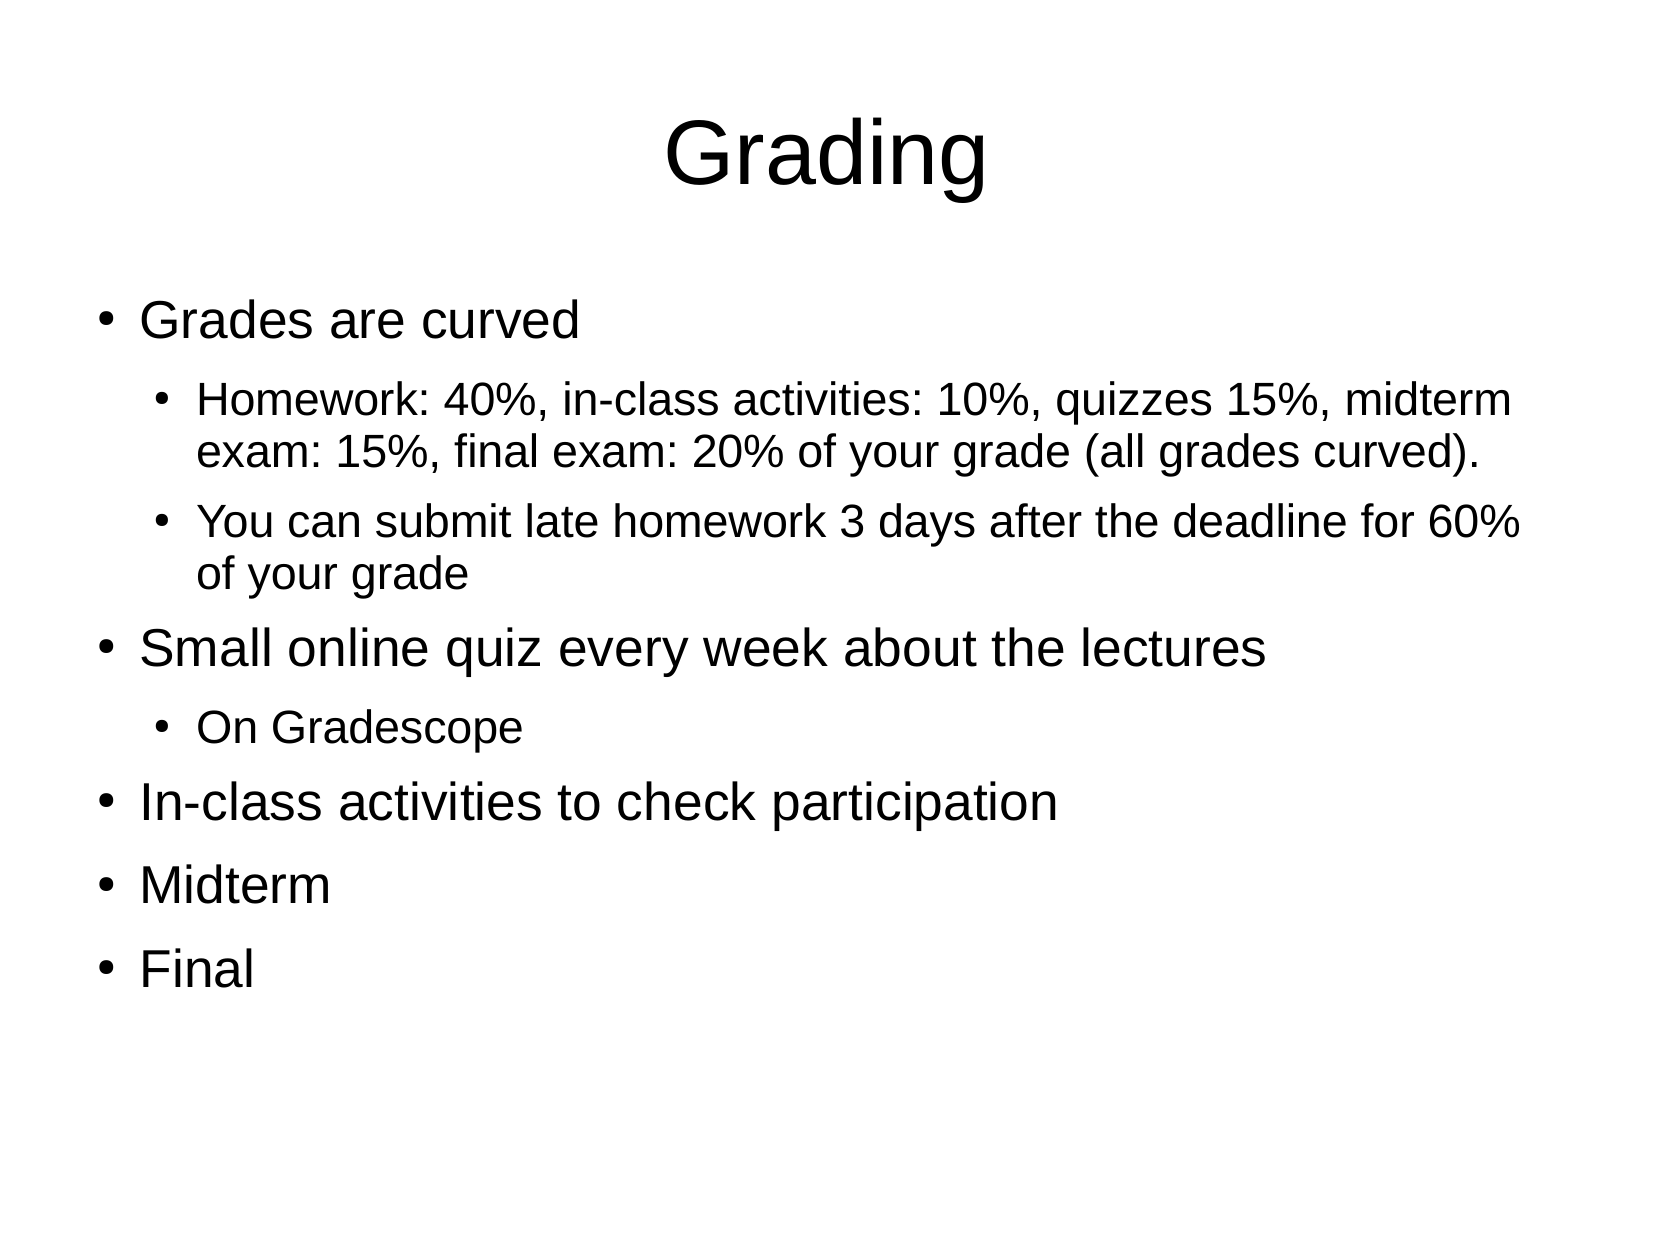

# Grading
Grades are curved
Homework: 40%, in-class activities: 10%, quizzes 15%, midterm exam: 15%, final exam: 20% of your grade (all grades curved).
You can submit late homework 3 days after the deadline for 60% of your grade
Small online quiz every week about the lectures
On Gradescope
In-class activities to check participation
Midterm
Final